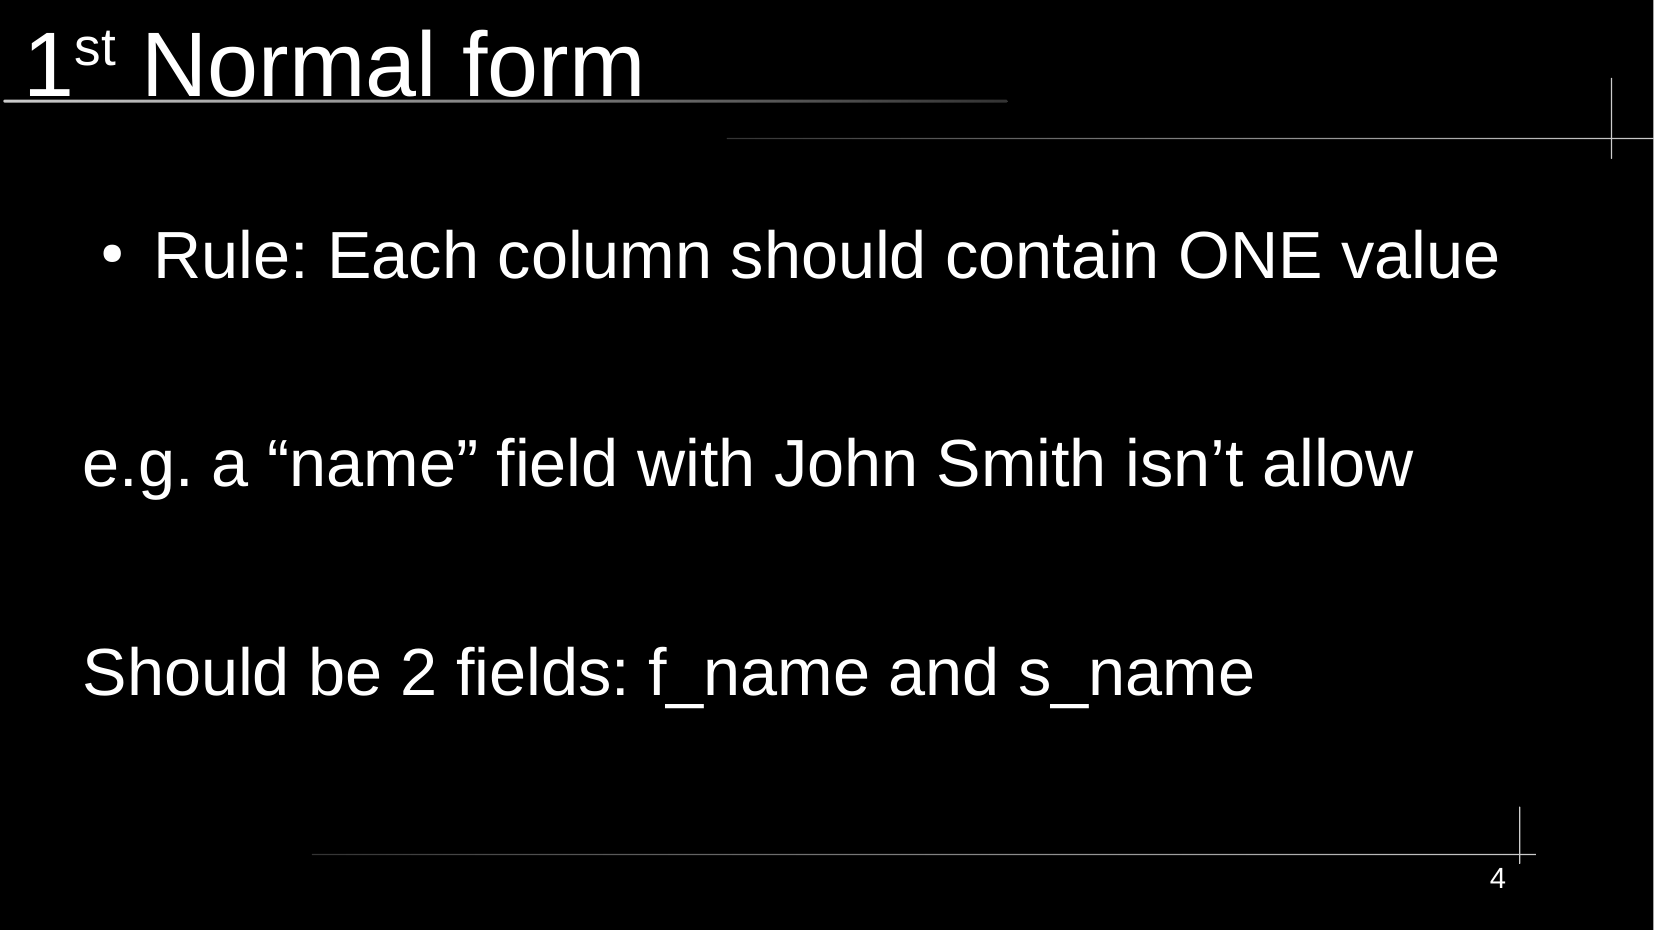

# 1st Normal form
Rule: Each column should contain ONE value
e.g. a “name” field with John Smith isn’t allow
Should be 2 fields: f_name and s_name
4